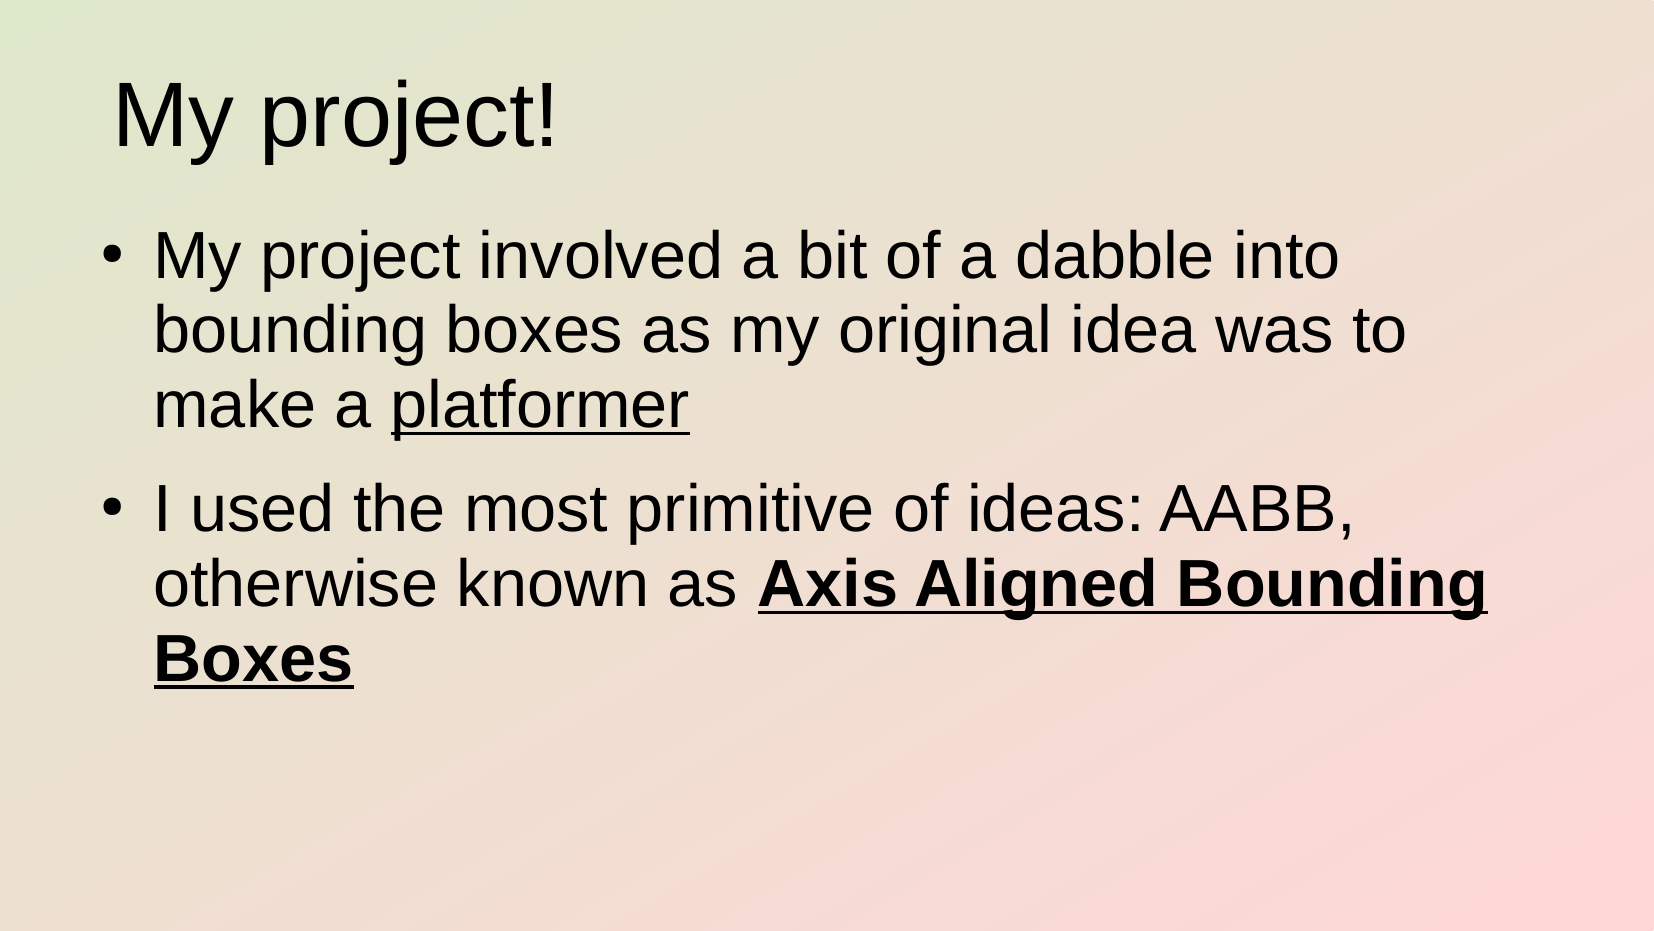

# My project!
My project involved a bit of a dabble into bounding boxes as my original idea was to make a platformer
I used the most primitive of ideas: AABB, otherwise known as Axis Aligned Bounding Boxes